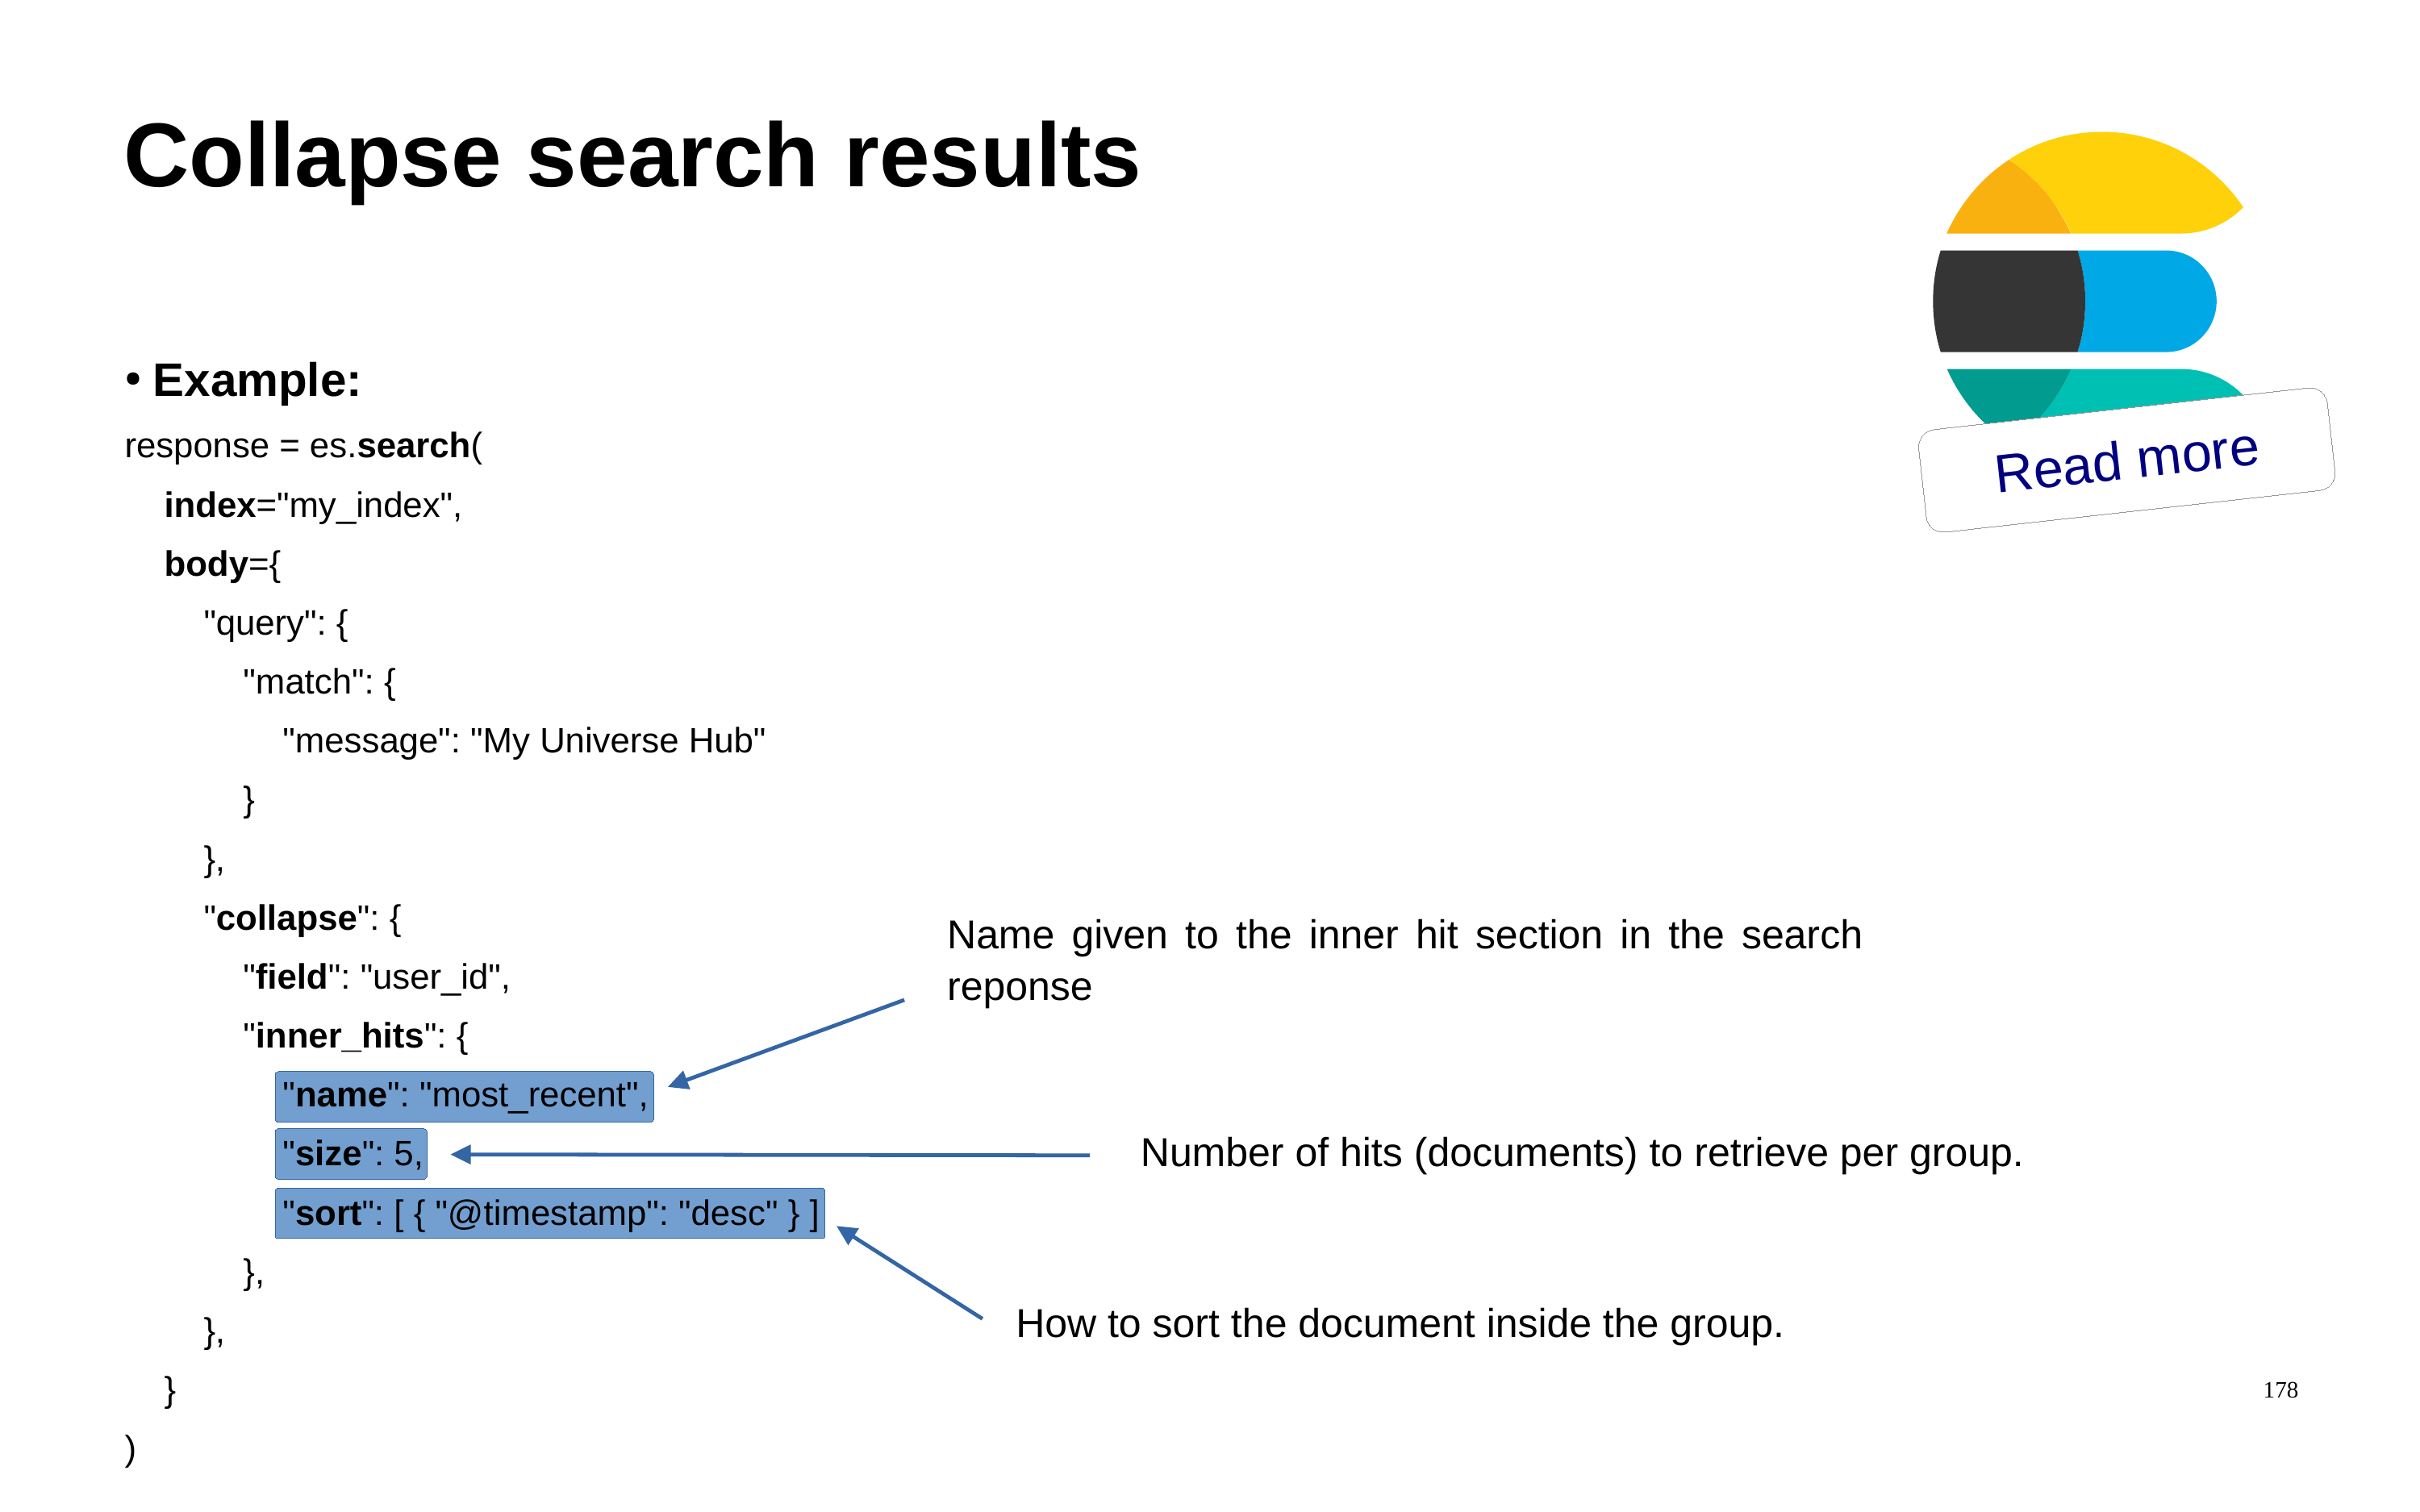

Collapse search results
Example:
response = es.search(
 index="my_index",
 body={
 "query": {
 "match": {
 "message": "My Universe Hub"
 }
 },
 "collapse": {
 "field": "user_id",
 "inner_hits": {
 "name": "most_recent",
 "size": 5,
 "sort": [ { "@timestamp": "desc" } ]
 },
 },
 }
)
Read more
Name given to the inner hit section in the search reponse
Number of hits (documents) to retrieve per group.
How to sort the document inside the group.
178